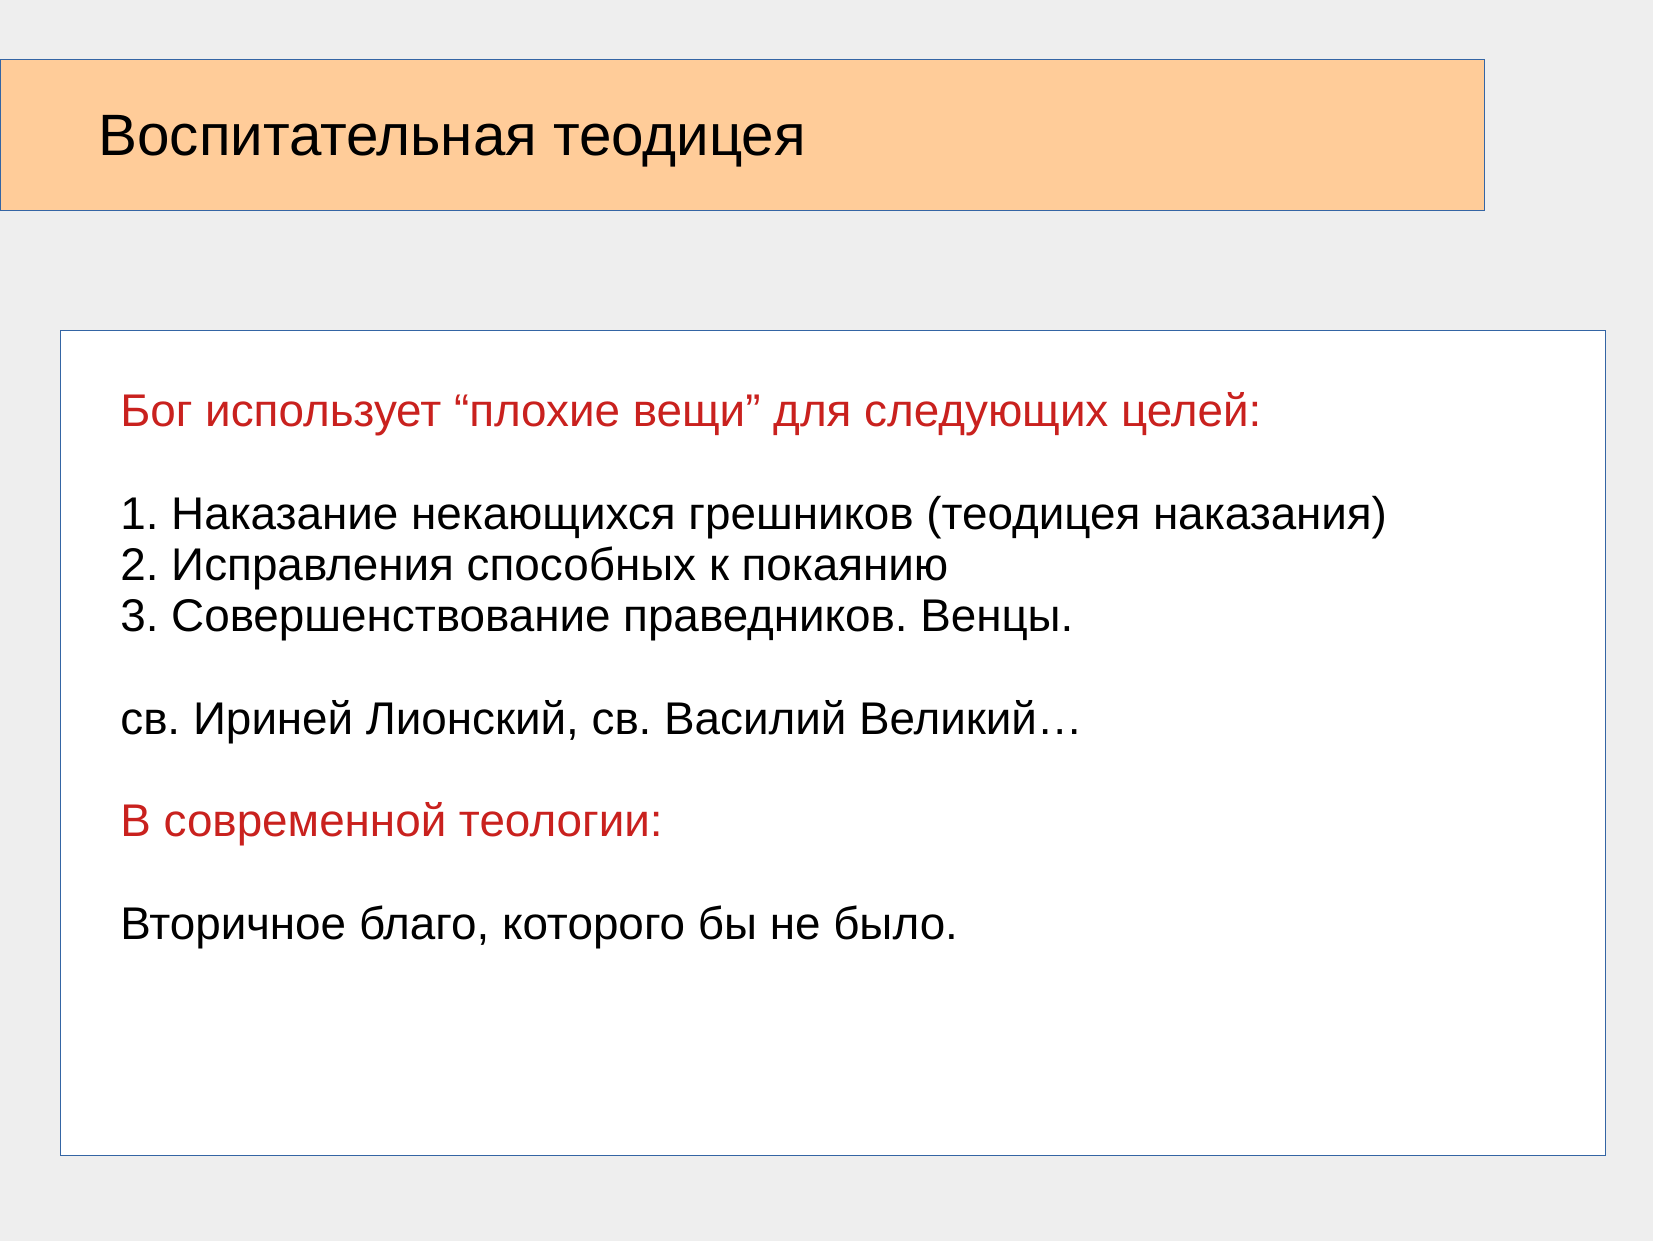

Воспитательная теодицея
# Бог использует “плохие вещи” для следующих целей:
1. Наказание некающихся грешников (теодицея наказания)
2. Исправления способных к покаянию
3. Совершенствование праведников. Венцы.
св. Ириней Лионский, св. Василий Великий…
В современной теологии:
Вторичное благо, которого бы не было.